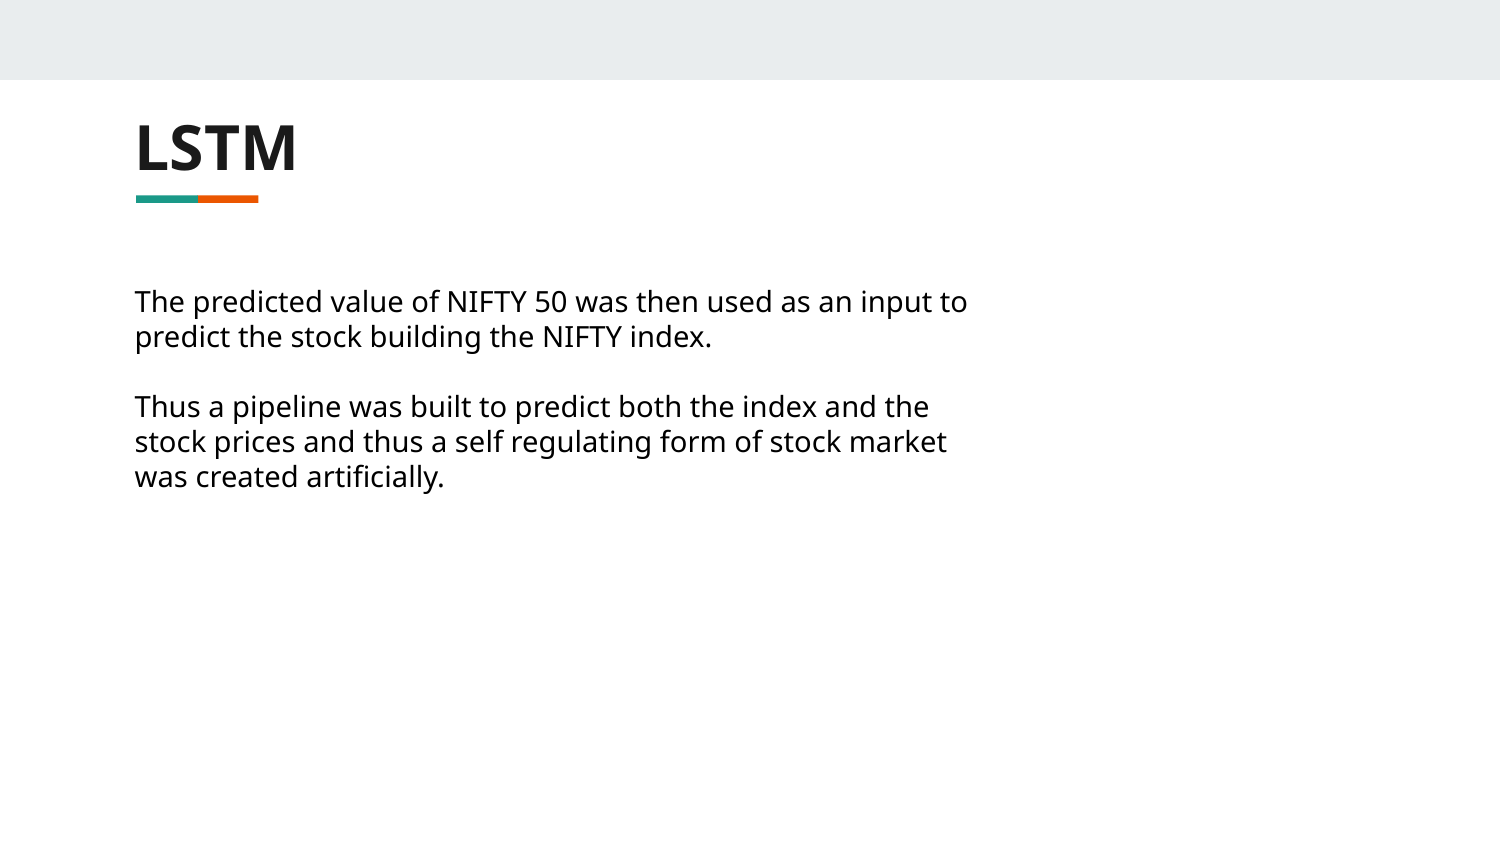

# LSTM
The predicted value of NIFTY 50 was then used as an input to predict the stock building the NIFTY index.
Thus a pipeline was built to predict both the index and the stock prices and thus a self regulating form of stock market was created artificially.